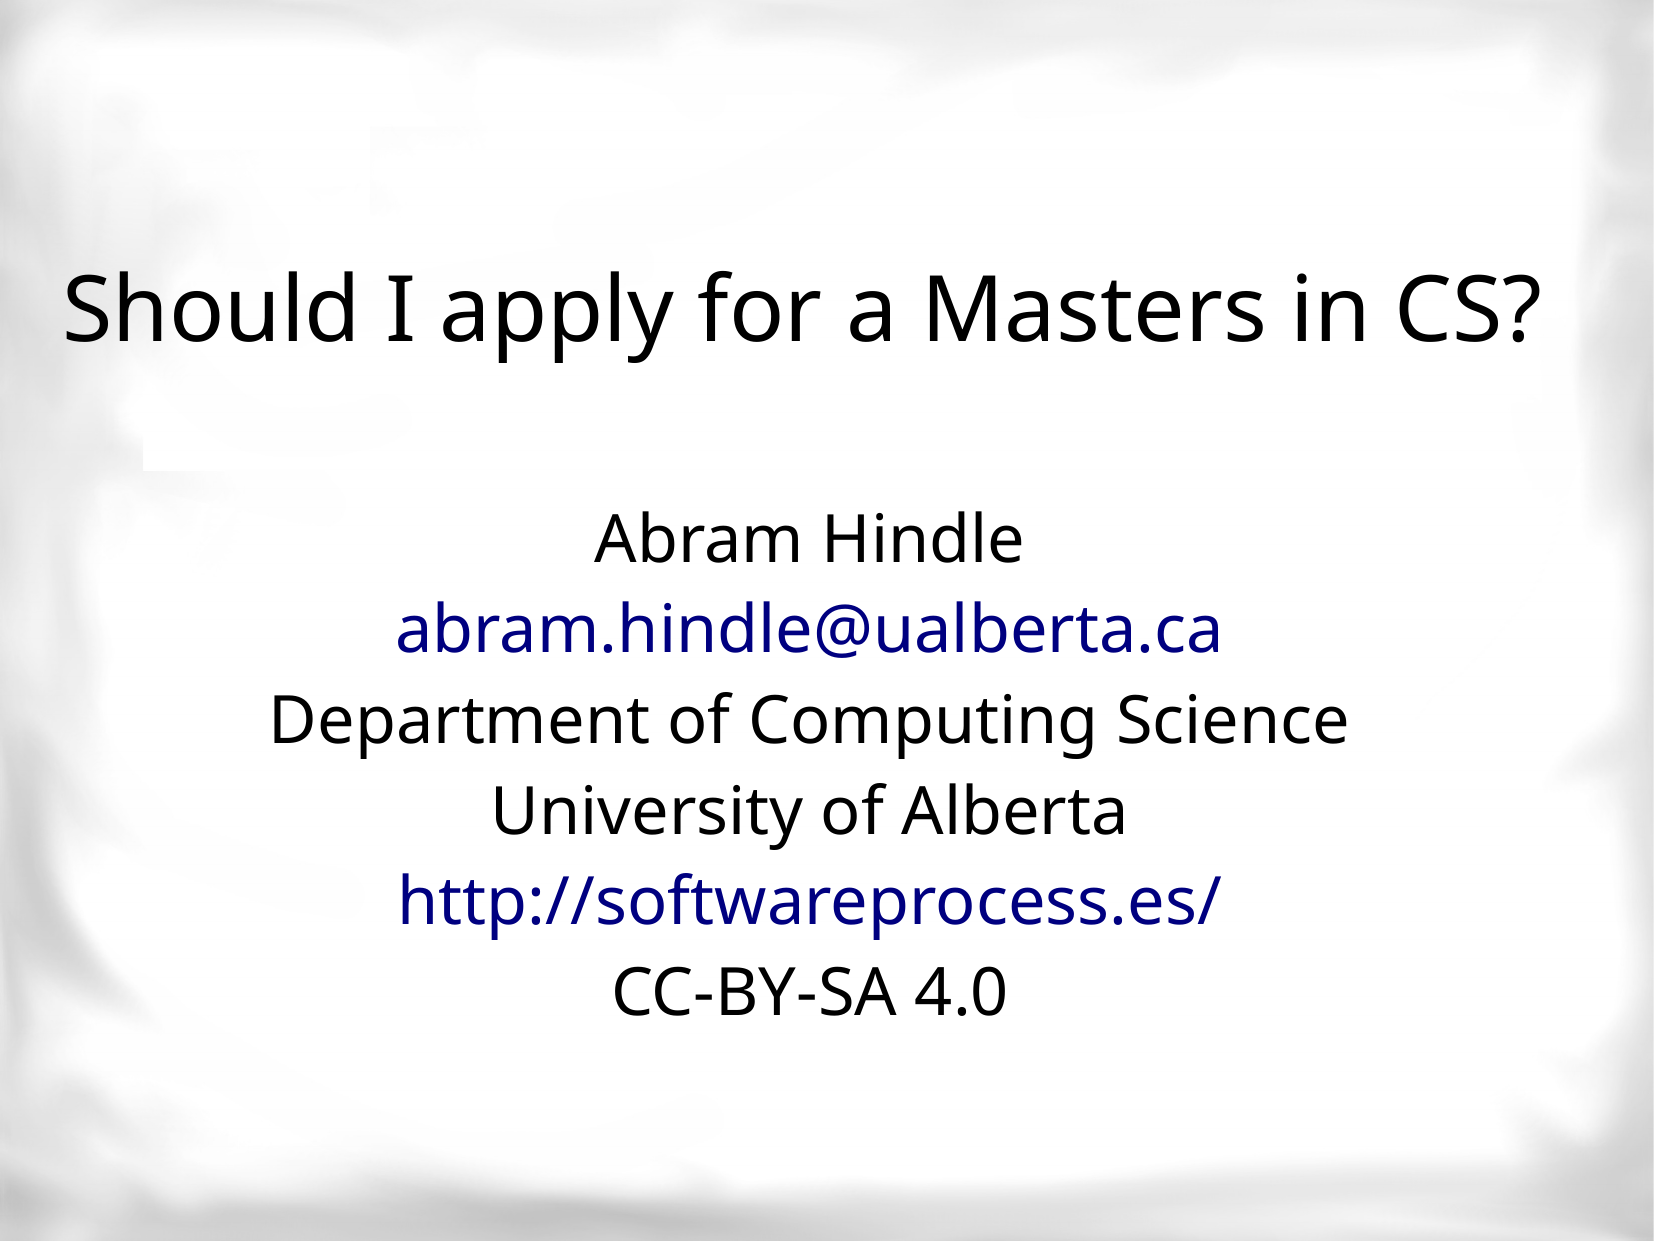

# Should I apply for a Masters in CS?
Abram Hindle
abram.hindle@ualberta.ca
Department of Computing Science
University of Alberta
http://softwareprocess.es/
CC-BY-SA 4.0